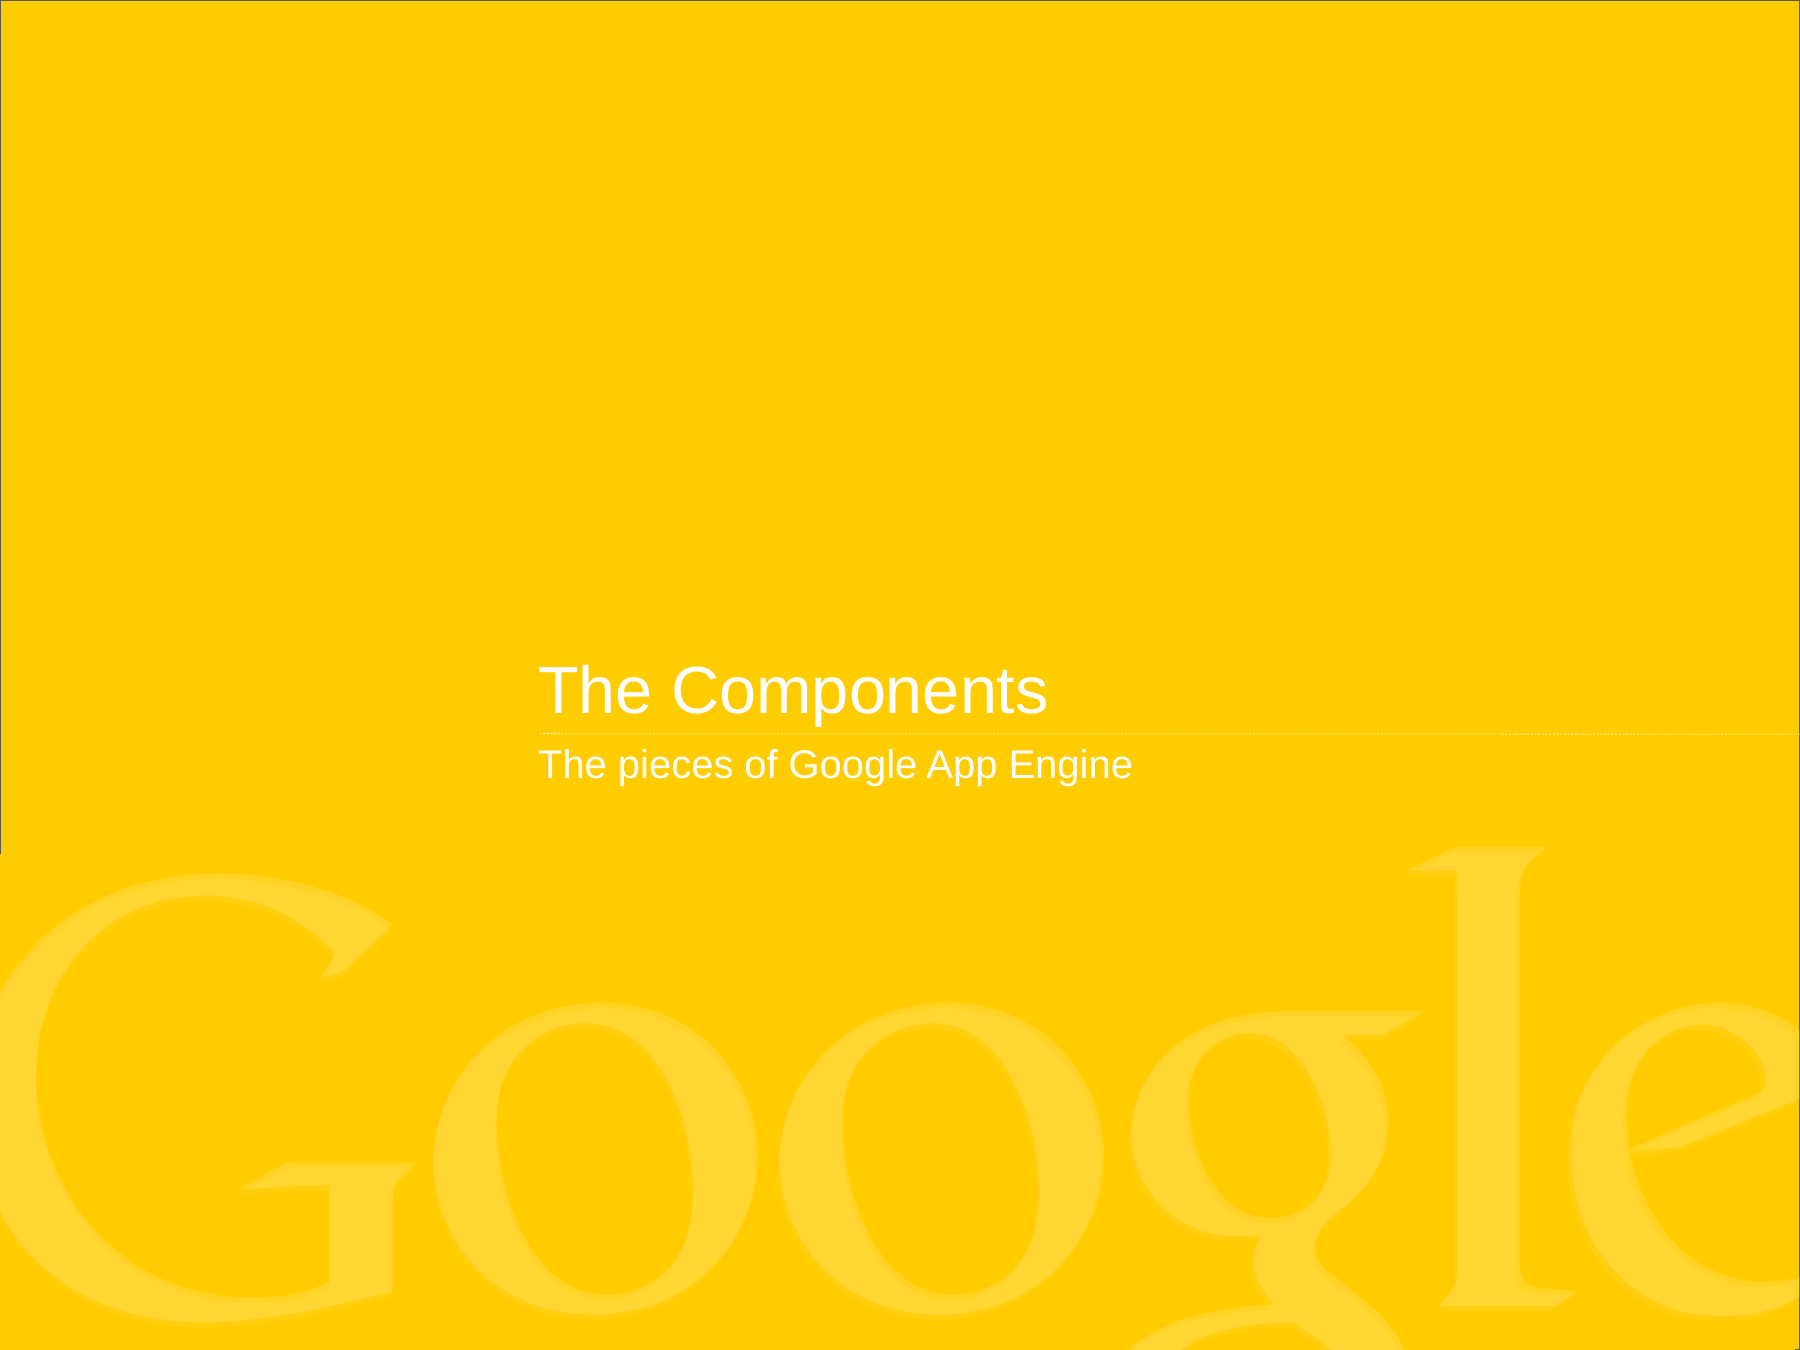

# The Components
The pieces of Google App Engine